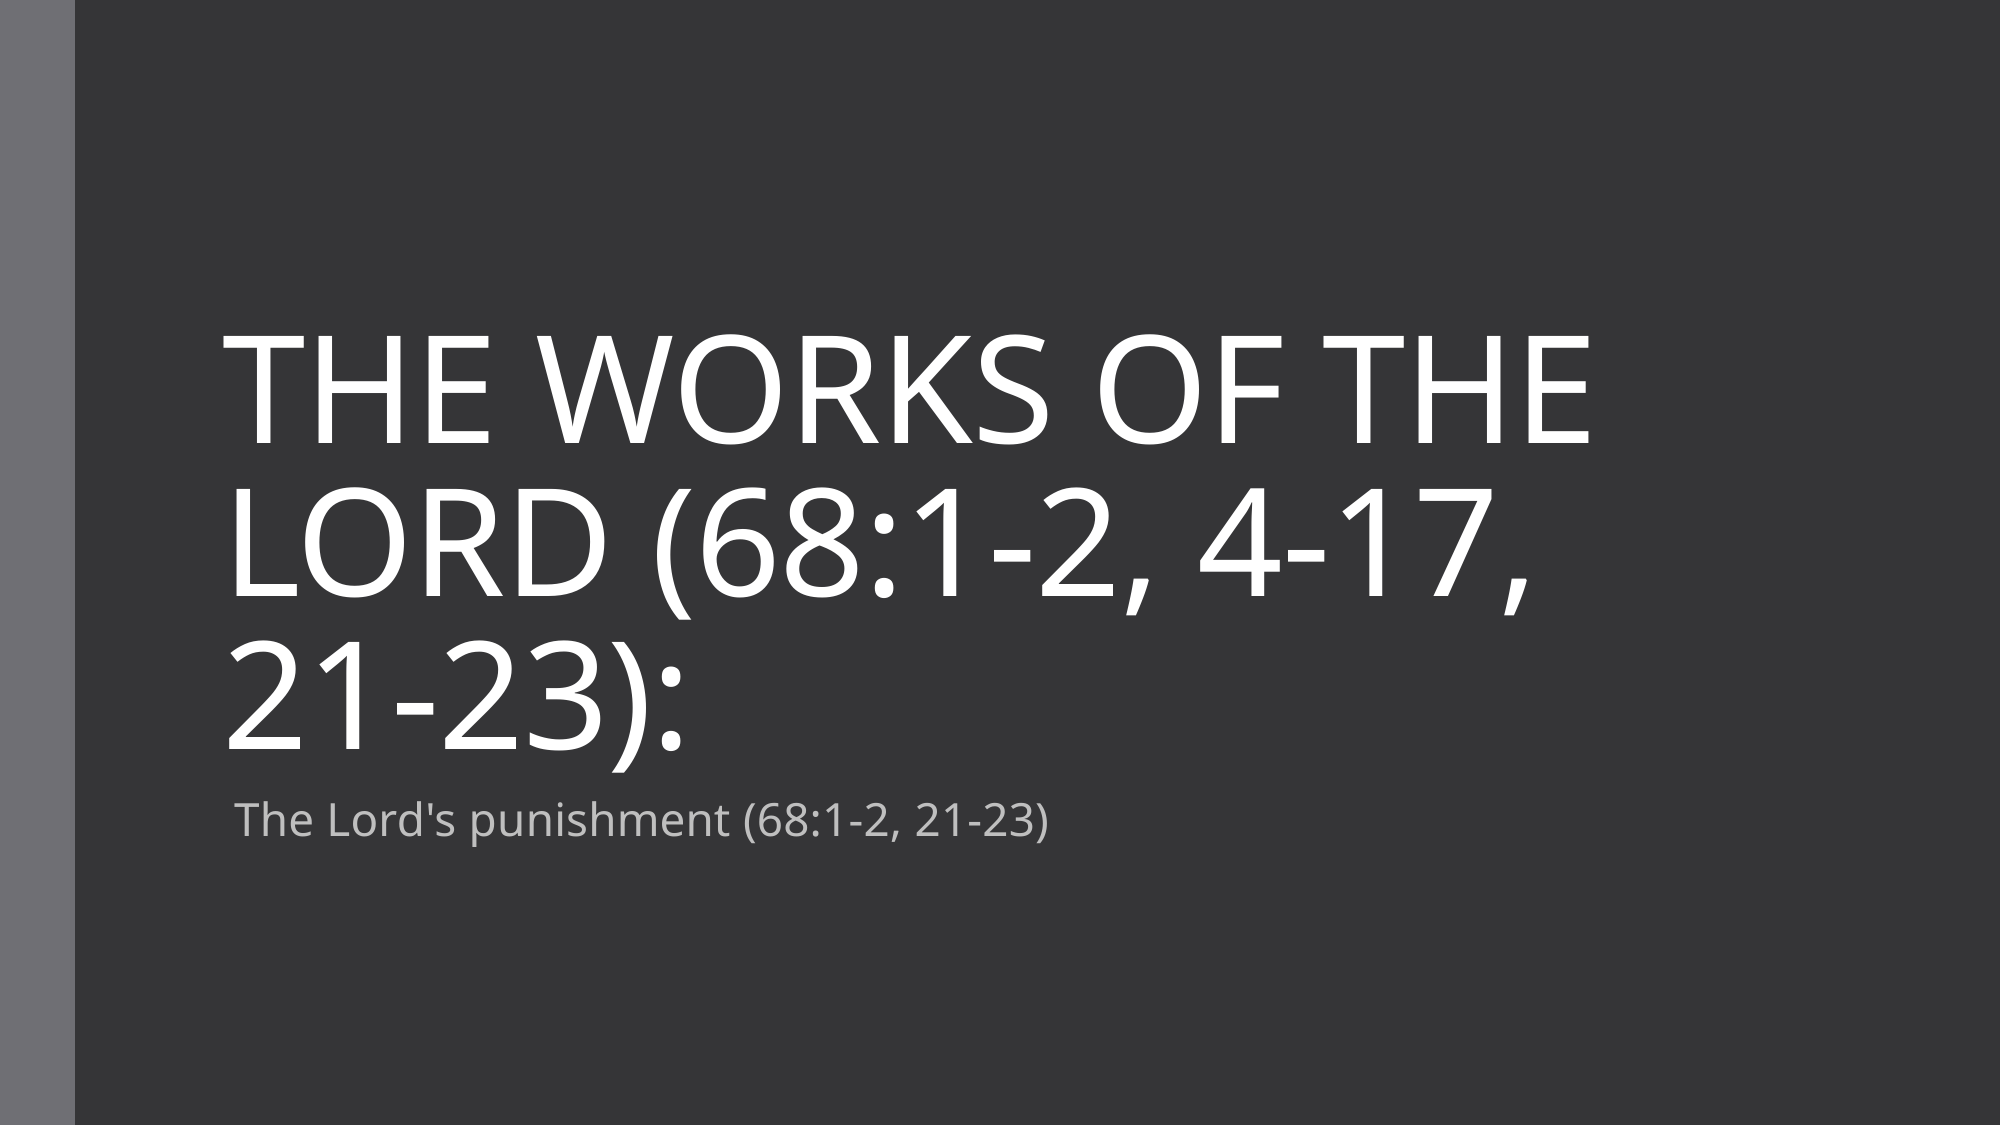

# THE WORKS OF THE LORD (68:1-2, 4-17, 21-23):
 The Lord's punishment (68:1-2, 21-23)